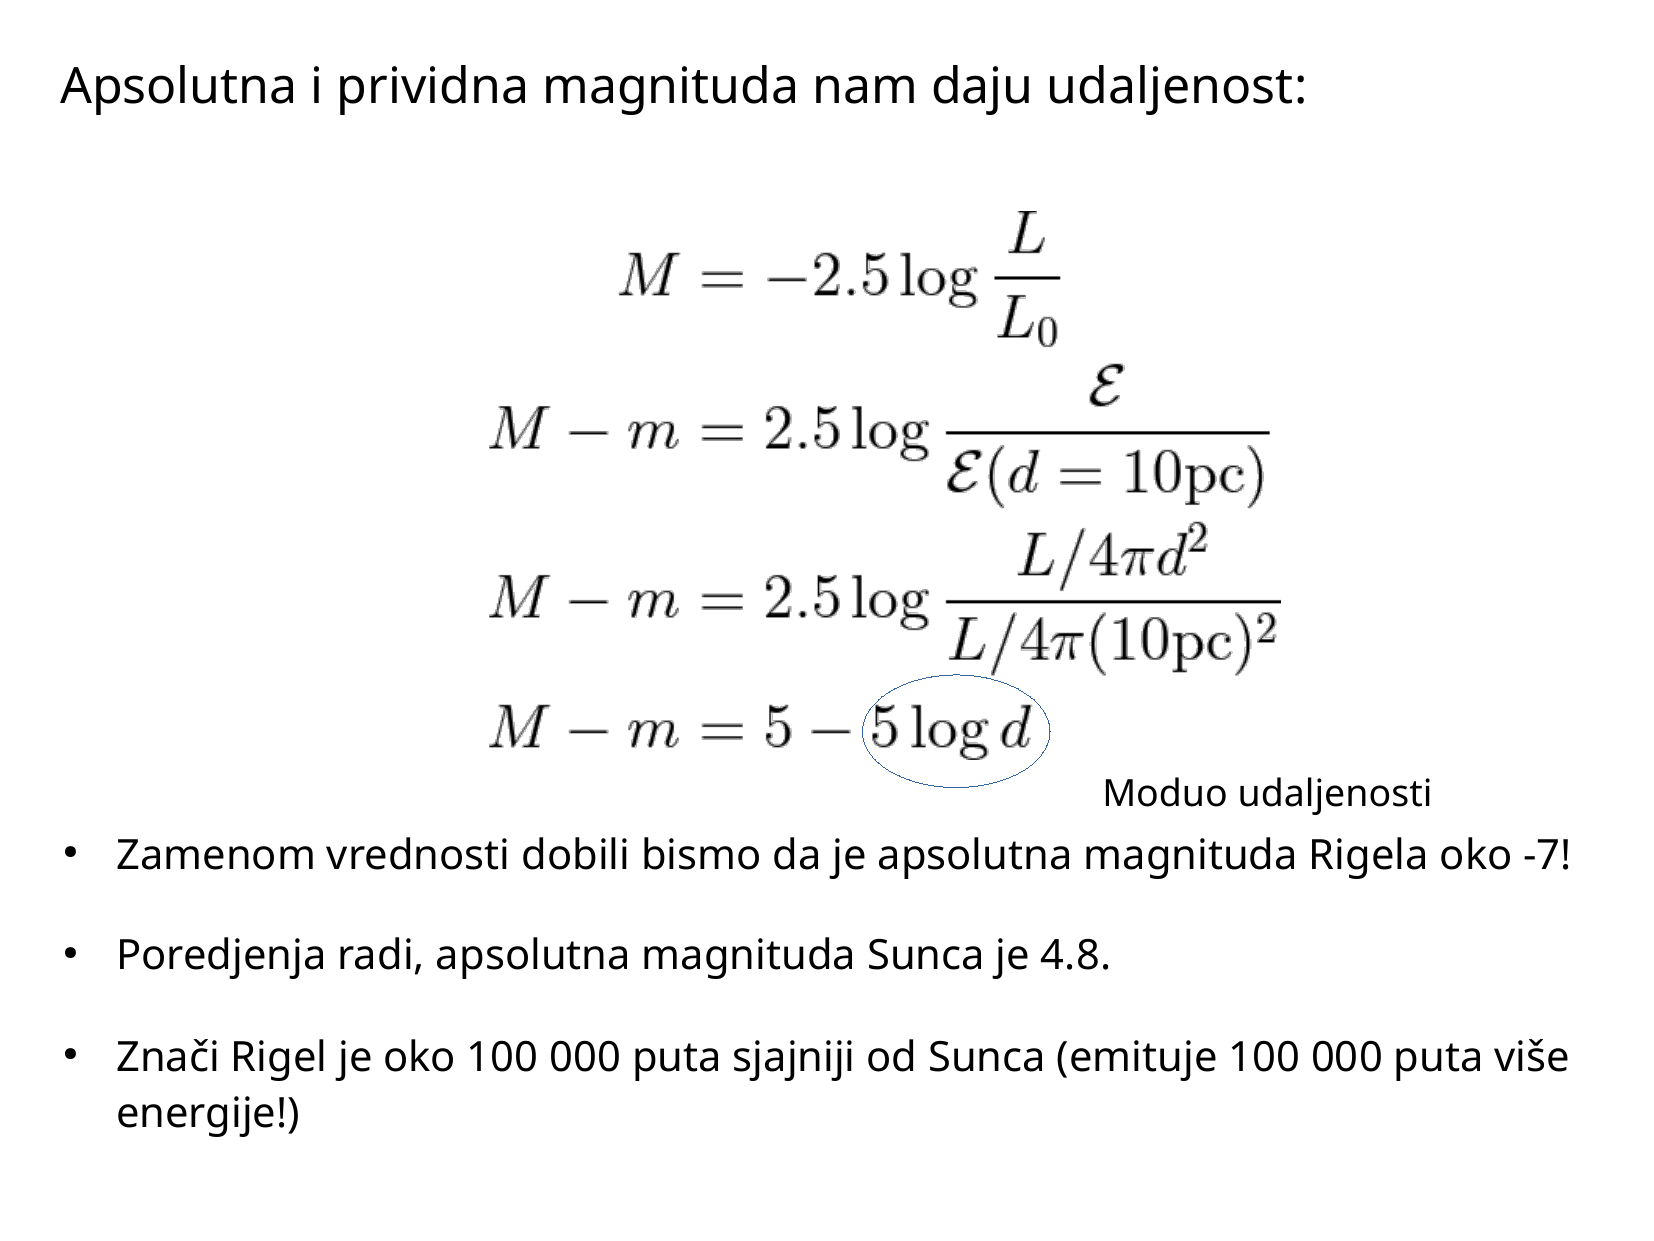

# Apsolutna i prividna magnituda nam daju udaljenost:
Moduo udaljenosti
Zamenom vrednosti dobili bismo da je apsolutna magnituda Rigela oko -7!
Poredjenja radi, apsolutna magnituda Sunca je 4.8.
Znači Rigel je oko 100 000 puta sjajniji od Sunca (emituje 100 000 puta više energije!)